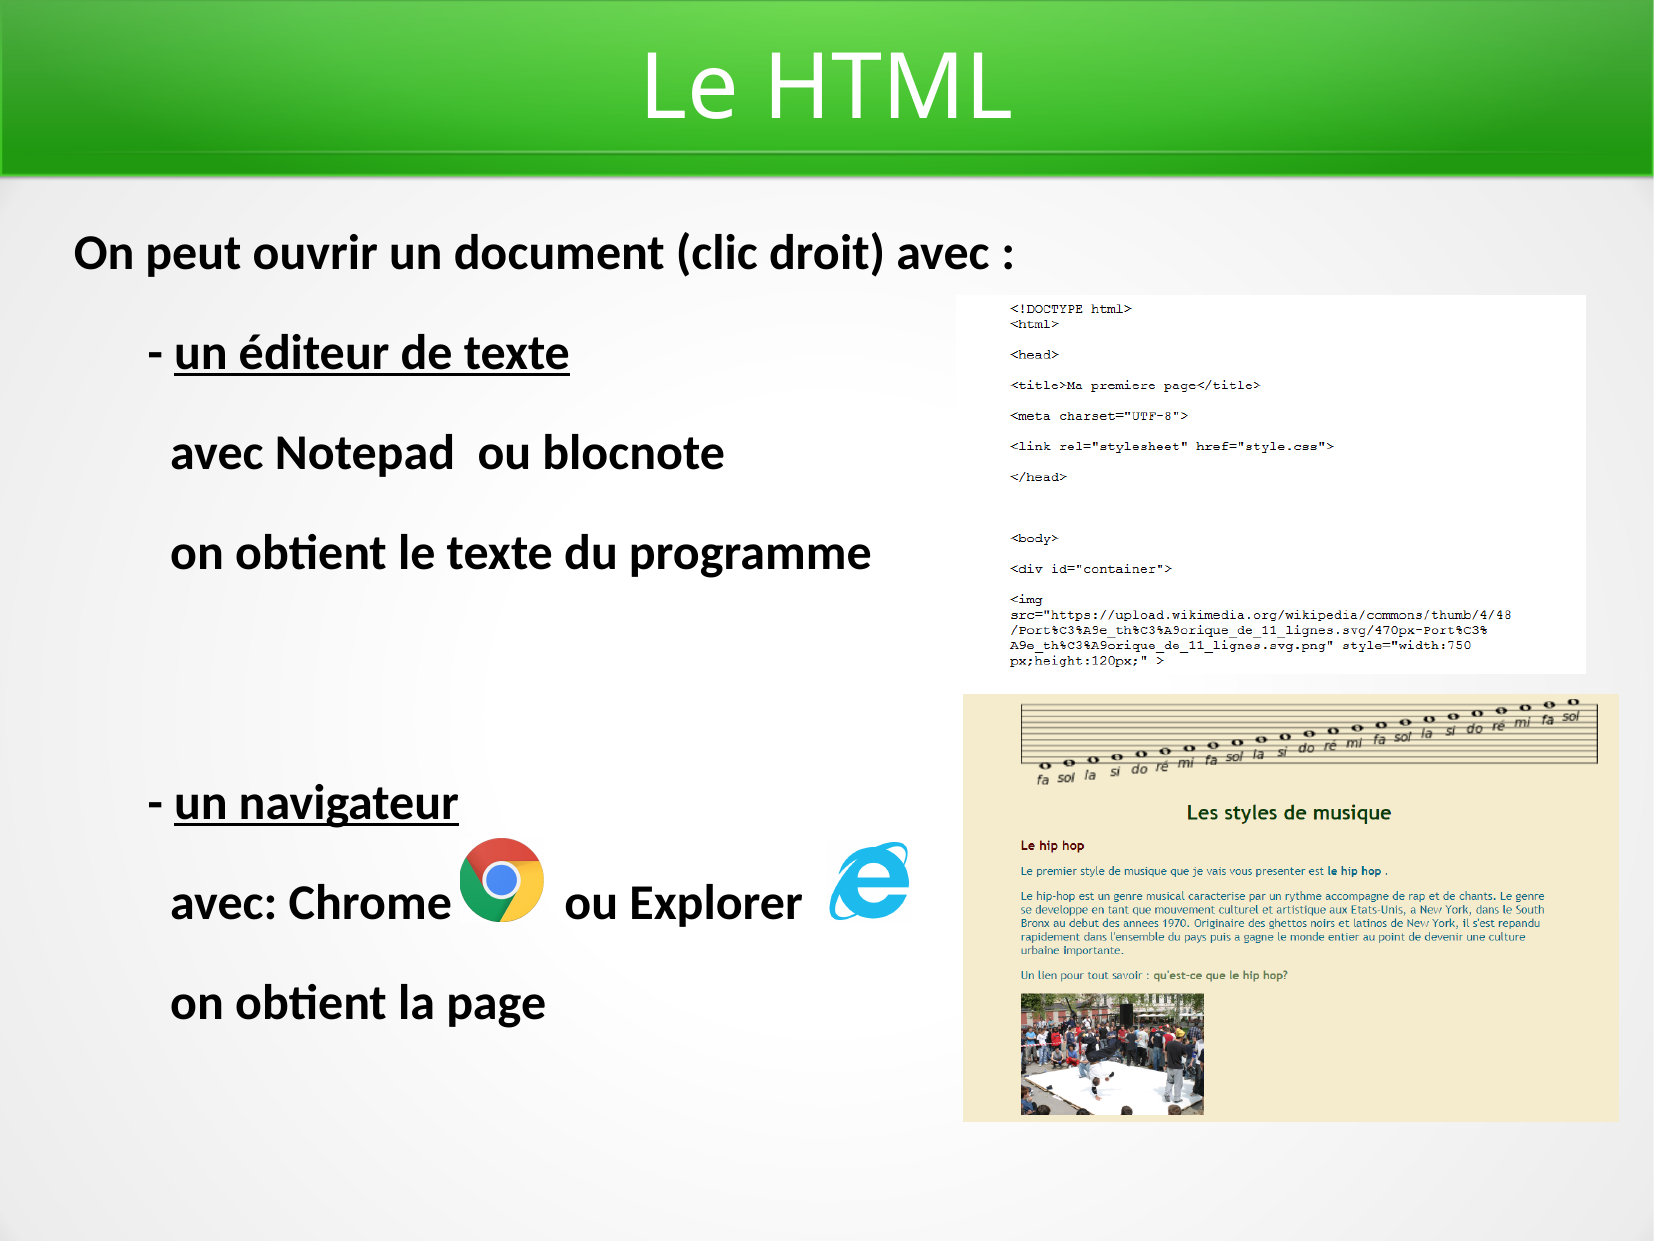

# Le HTML
On peut ouvrir un document (clic droit) avec :
	- un éditeur de texte
	 avec Notepad ou blocnote
	 on obtient le texte du programme
	- un navigateur
	 avec: Chrome ou Explorer
	 on obtient la page